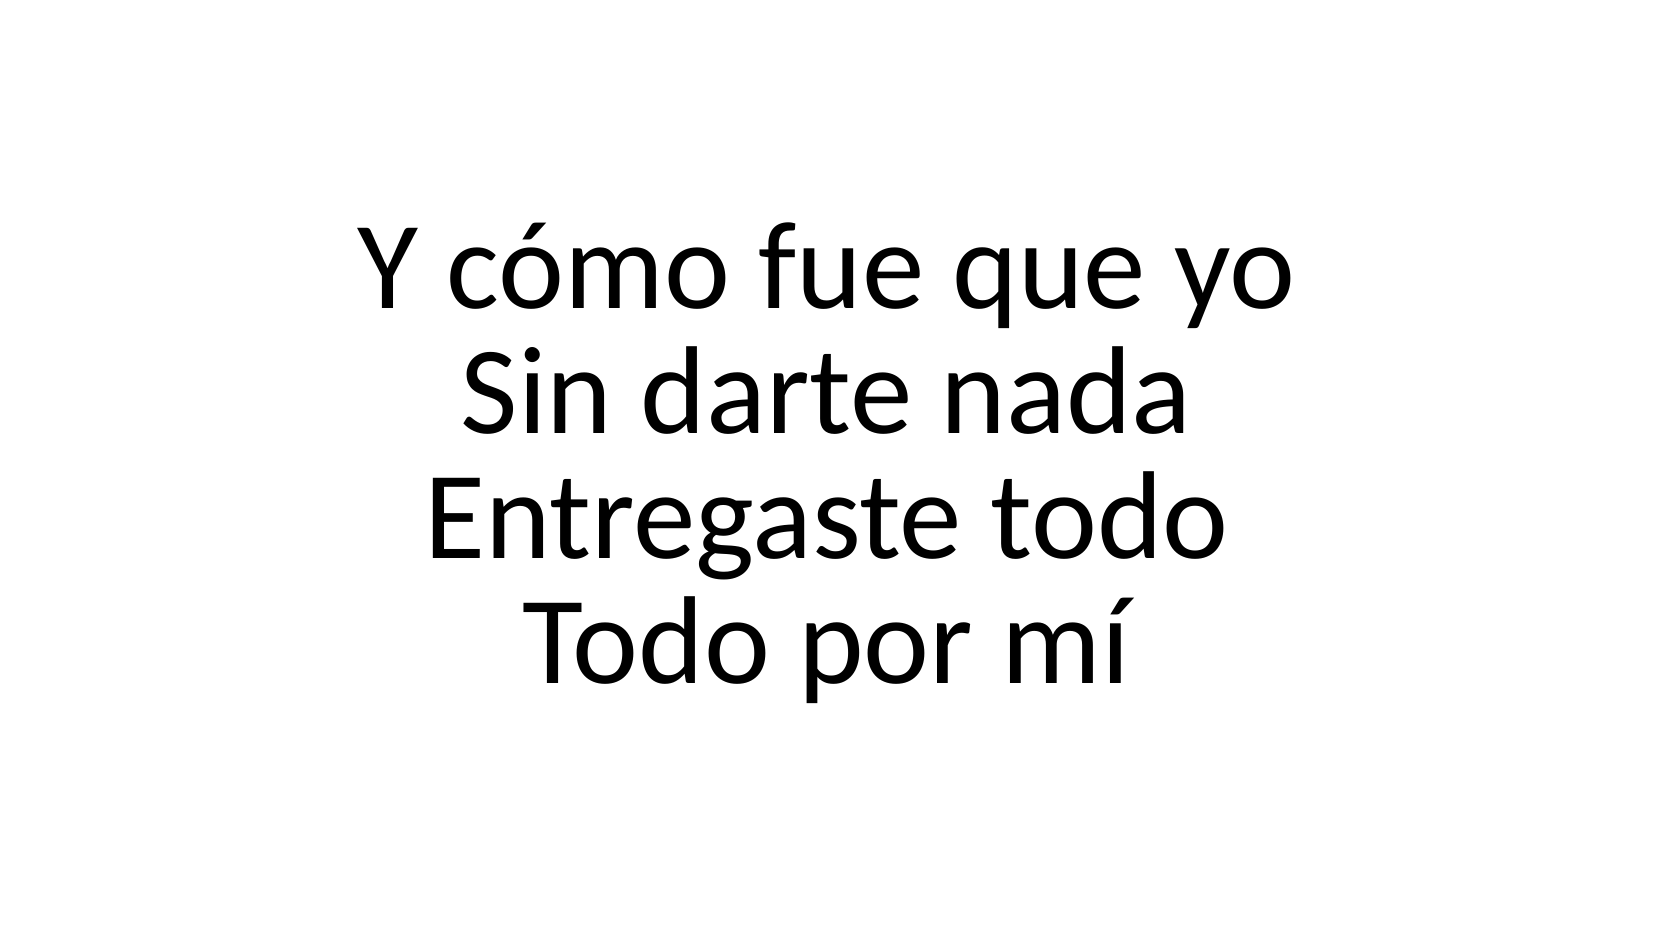

# Y cómo fue que yo Sin darte nada Entregaste todo Todo por mí